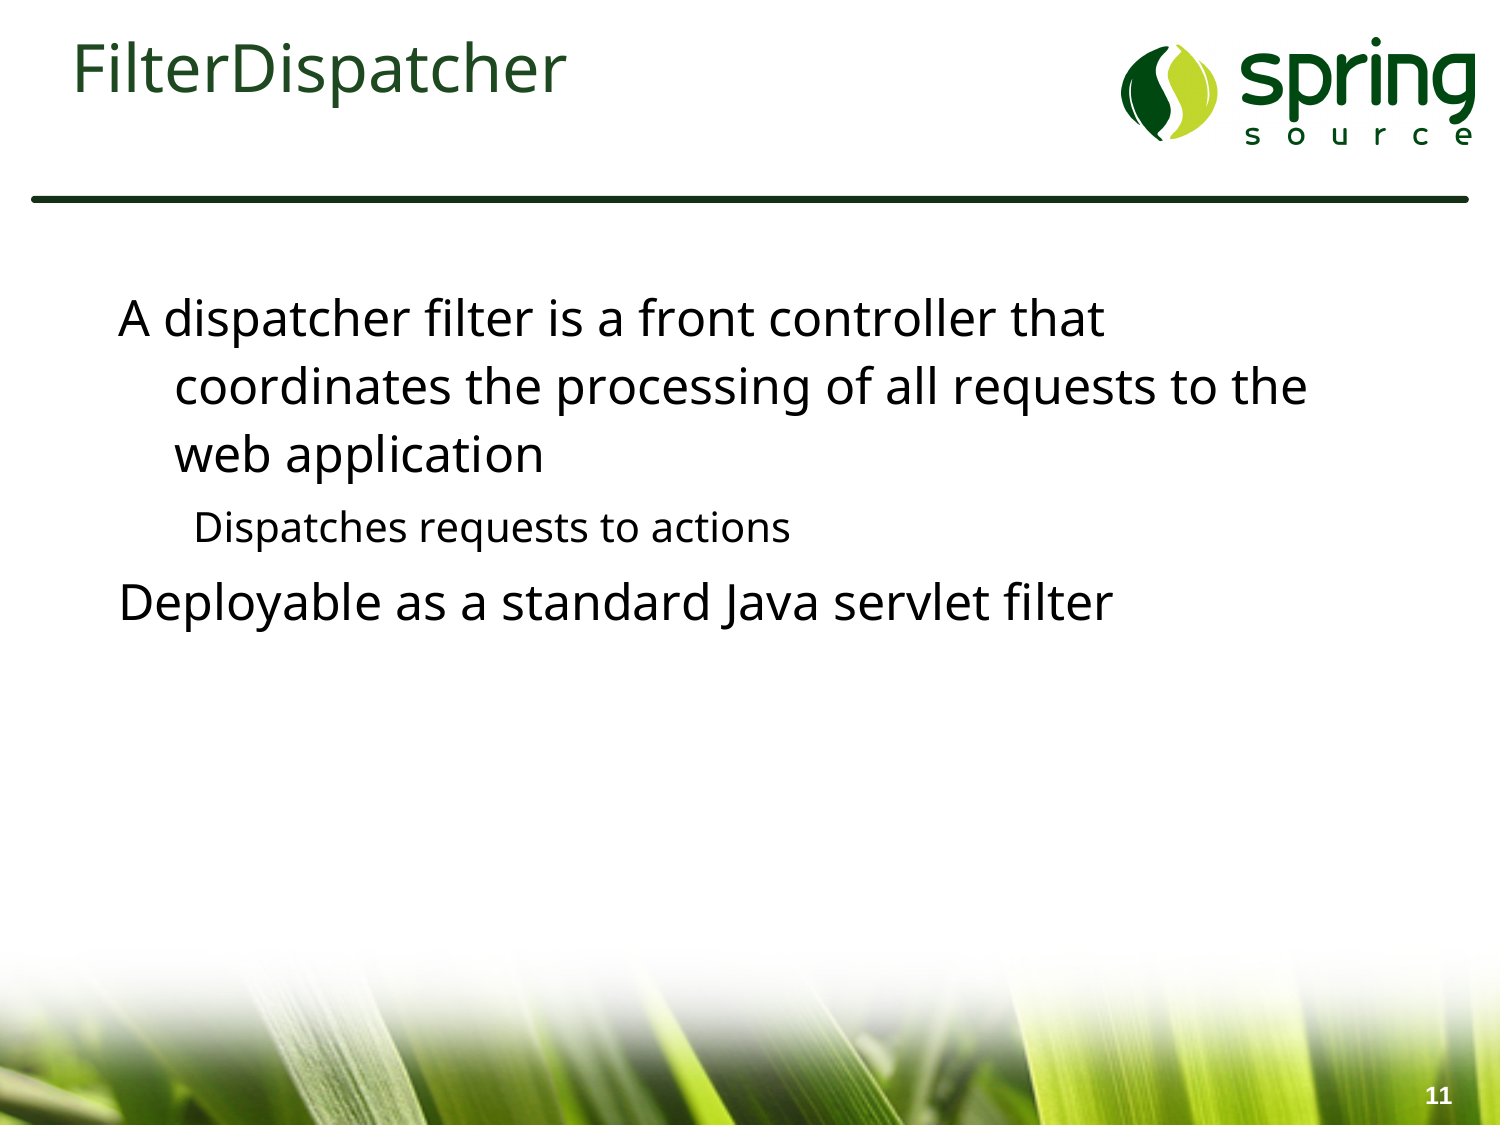

# FilterDispatcher
A dispatcher filter is a front controller that coordinates the processing of all requests to the web application
Dispatches requests to actions
Deployable as a standard Java servlet filter